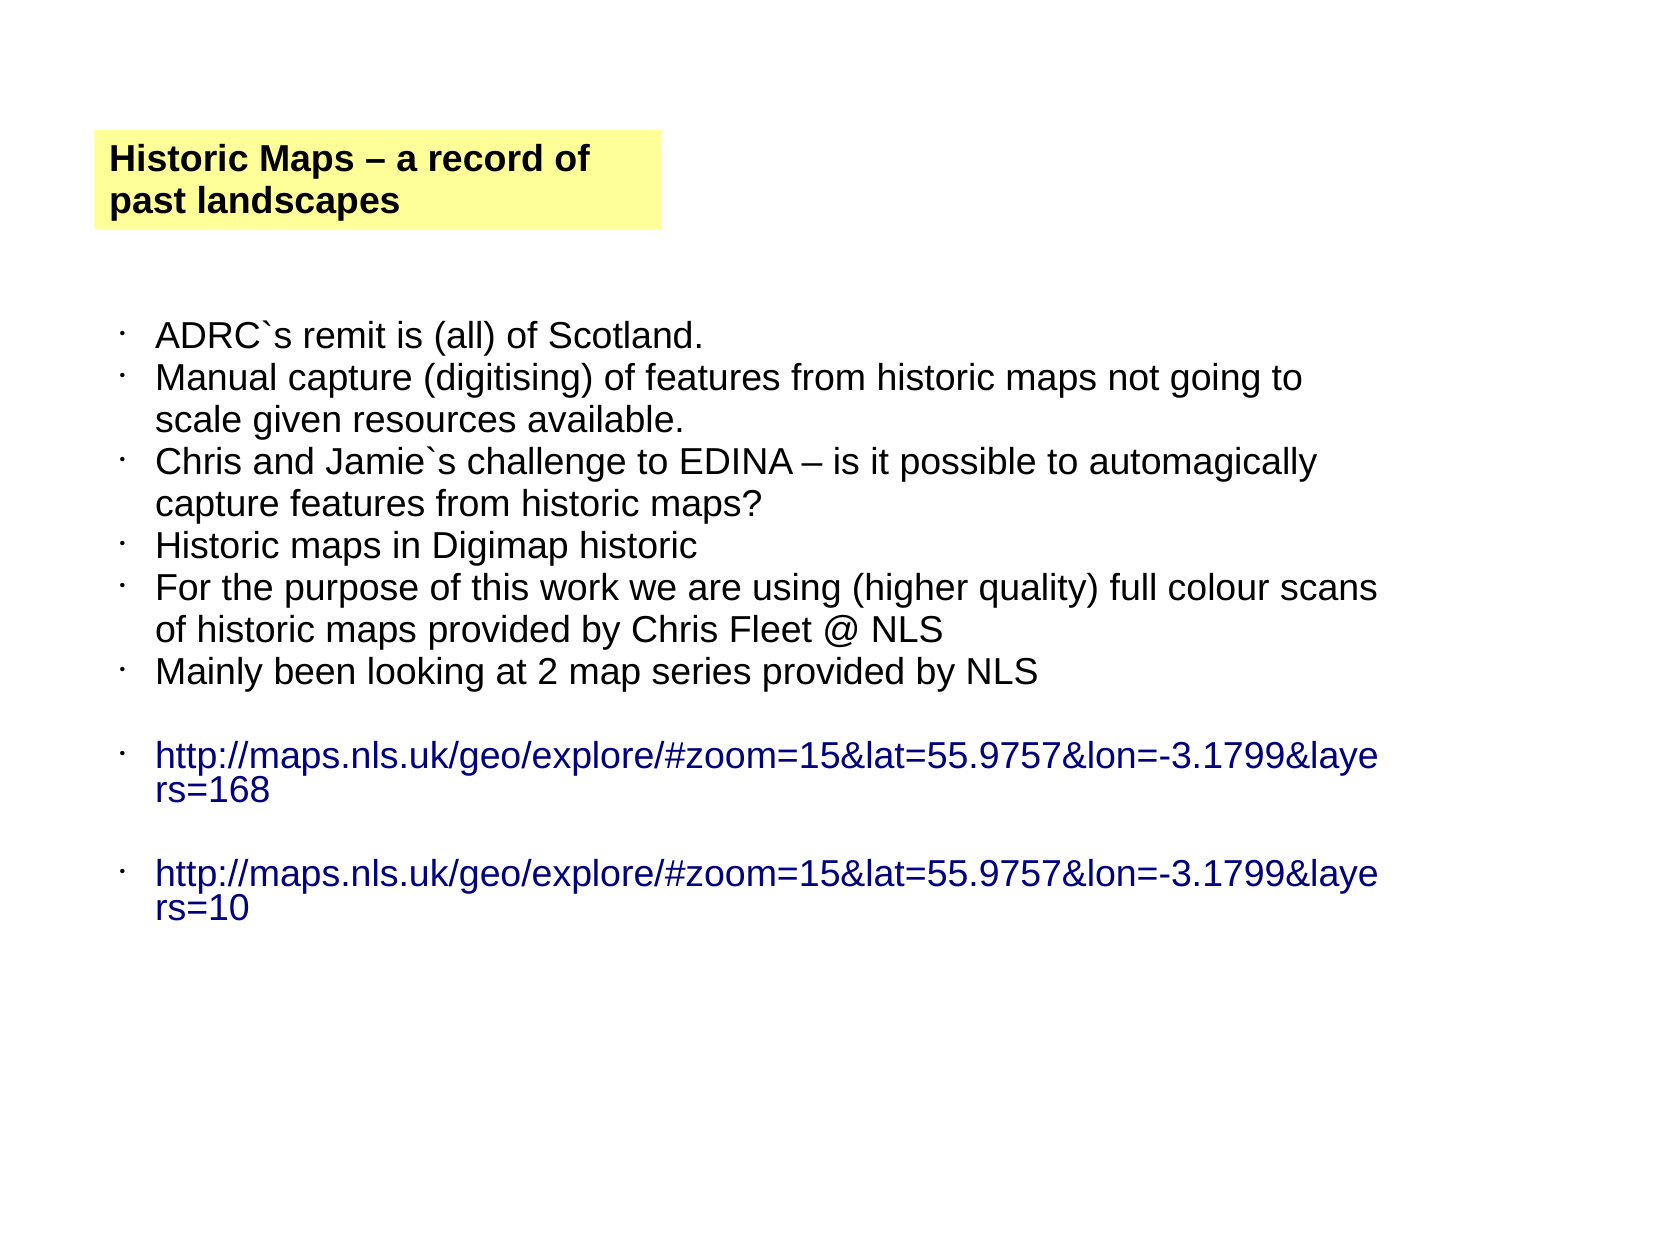

Historic Maps – a record of past landscapes
ADRC`s remit is (all) of Scotland.
Manual capture (digitising) of features from historic maps not going to scale given resources available.
Chris and Jamie`s challenge to EDINA – is it possible to automagically capture features from historic maps?
Historic maps in Digimap historic
For the purpose of this work we are using (higher quality) full colour scans of historic maps provided by Chris Fleet @ NLS
Mainly been looking at 2 map series provided by NLS
http://maps.nls.uk/geo/explore/#zoom=15&lat=55.9757&lon=-3.1799&layers=168
http://maps.nls.uk/geo/explore/#zoom=15&lat=55.9757&lon=-3.1799&layers=10